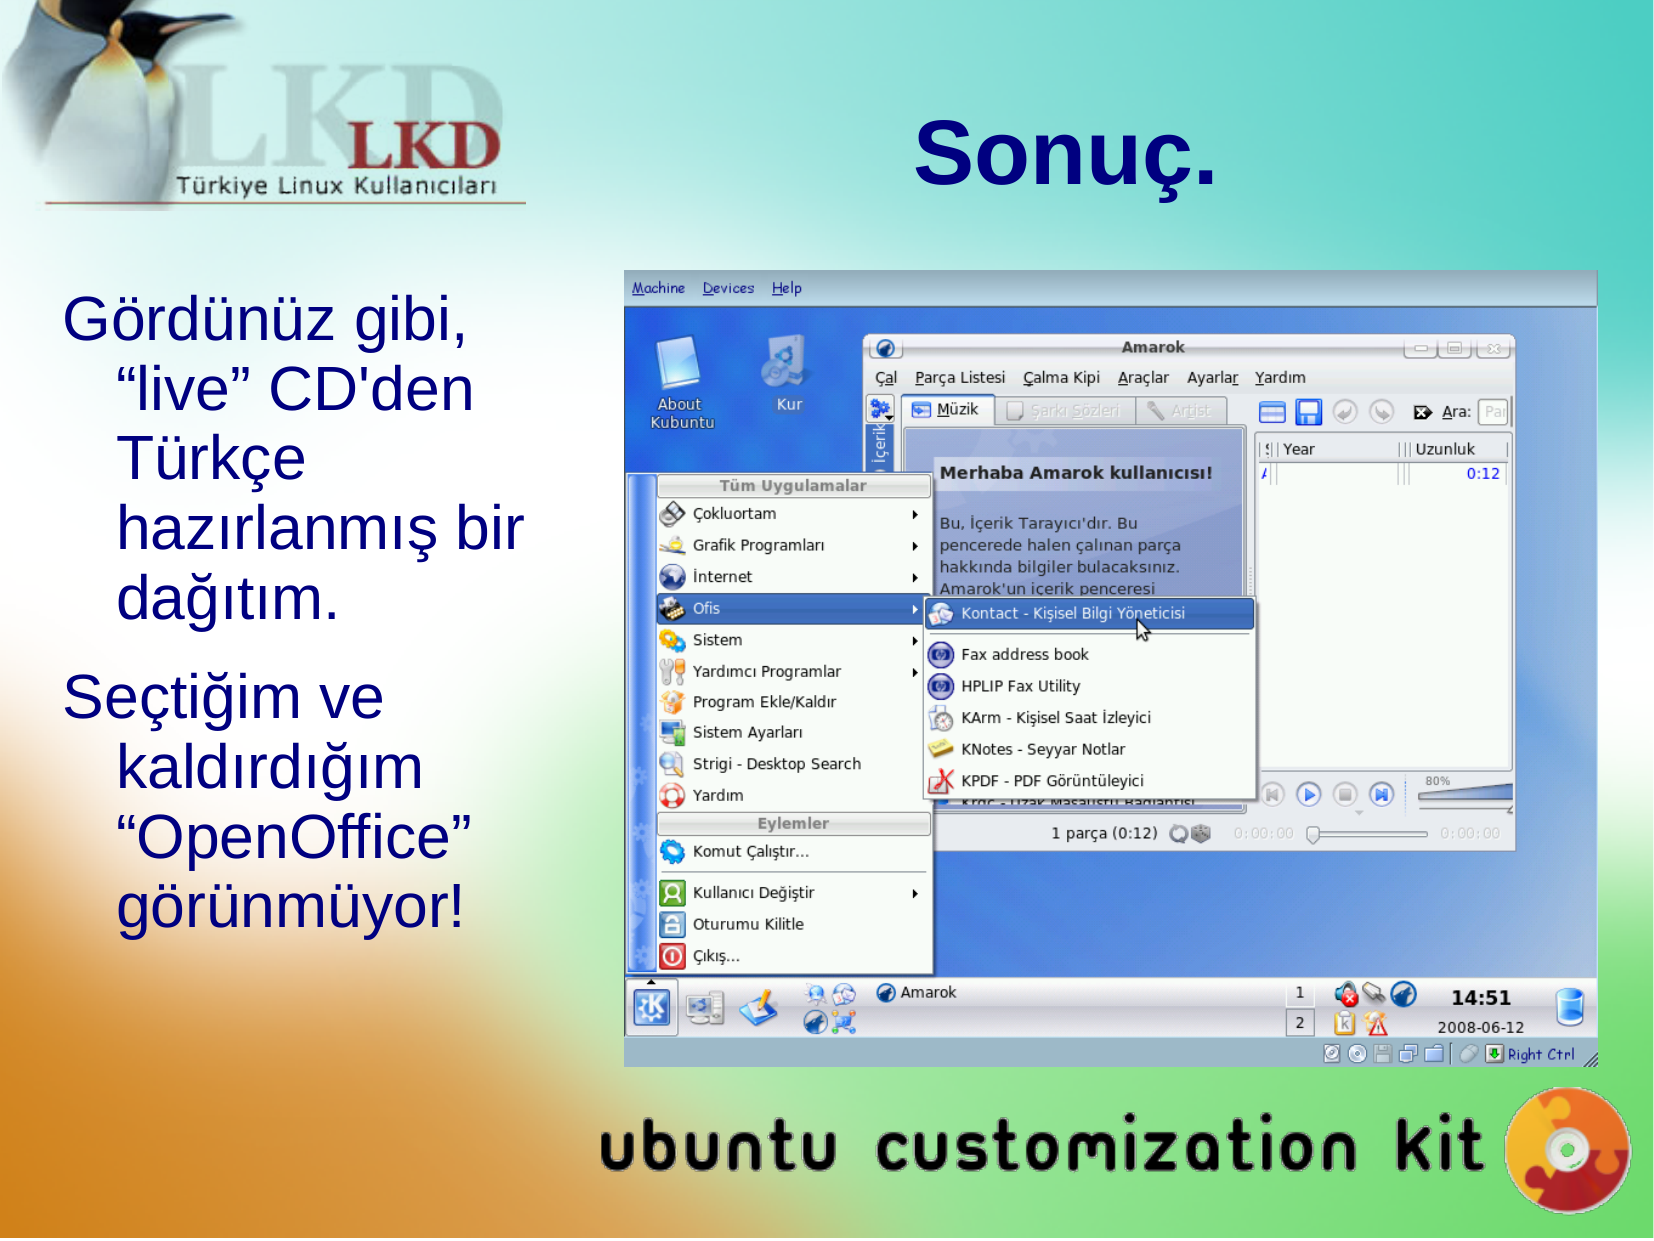

# Sonuç.
Gördünüz gibi, “live” CD'den Türkçe hazırlanmış bir dağıtım.
Seçtiğim ve kaldırdığım “OpenOffice” görünmüyor!